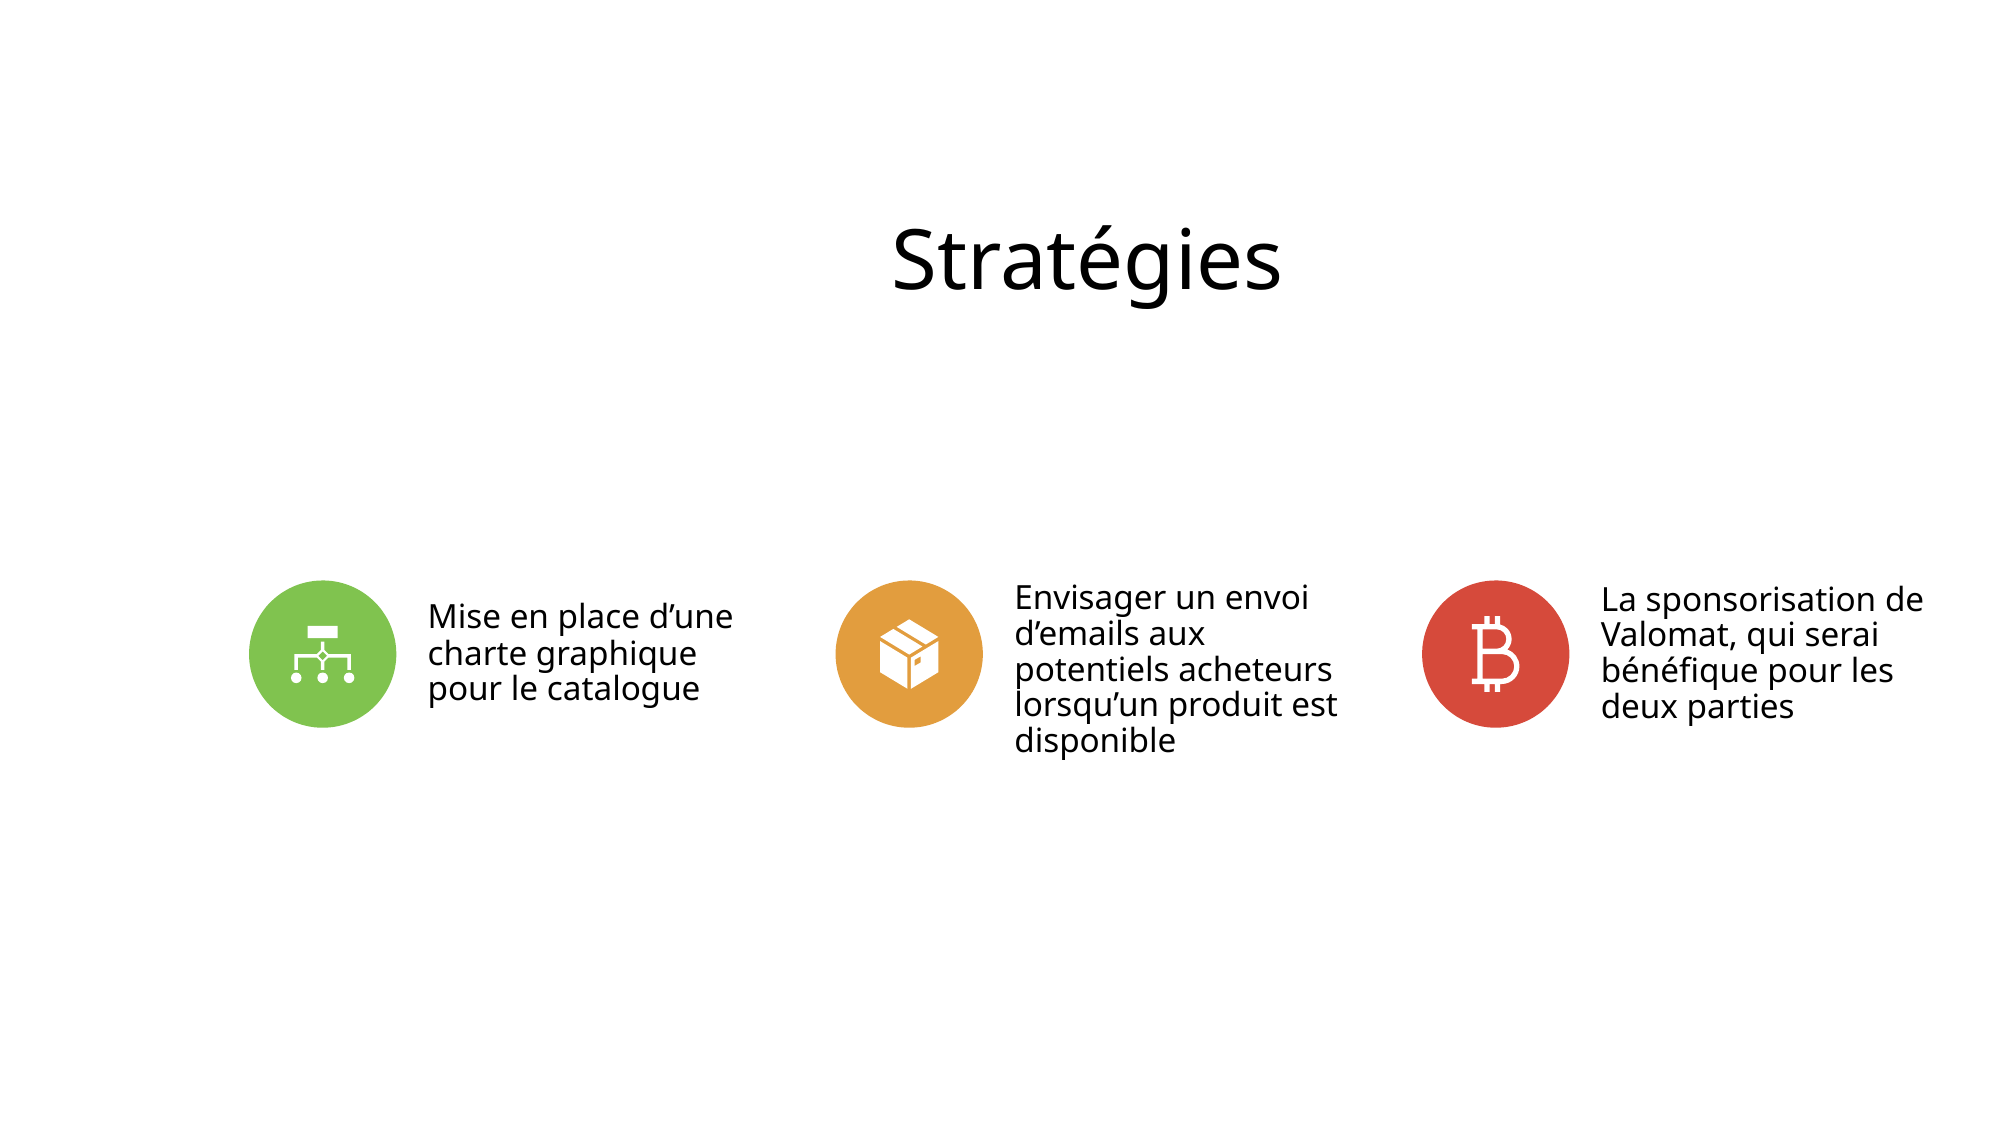

# Stratégies
Mise en place d’une charte graphique pour le catalogue
Envisager un envoi d’emails aux potentiels acheteurs lorsqu’un produit est disponible
La sponsorisation de Valomat, qui serai bénéfique pour les deux parties